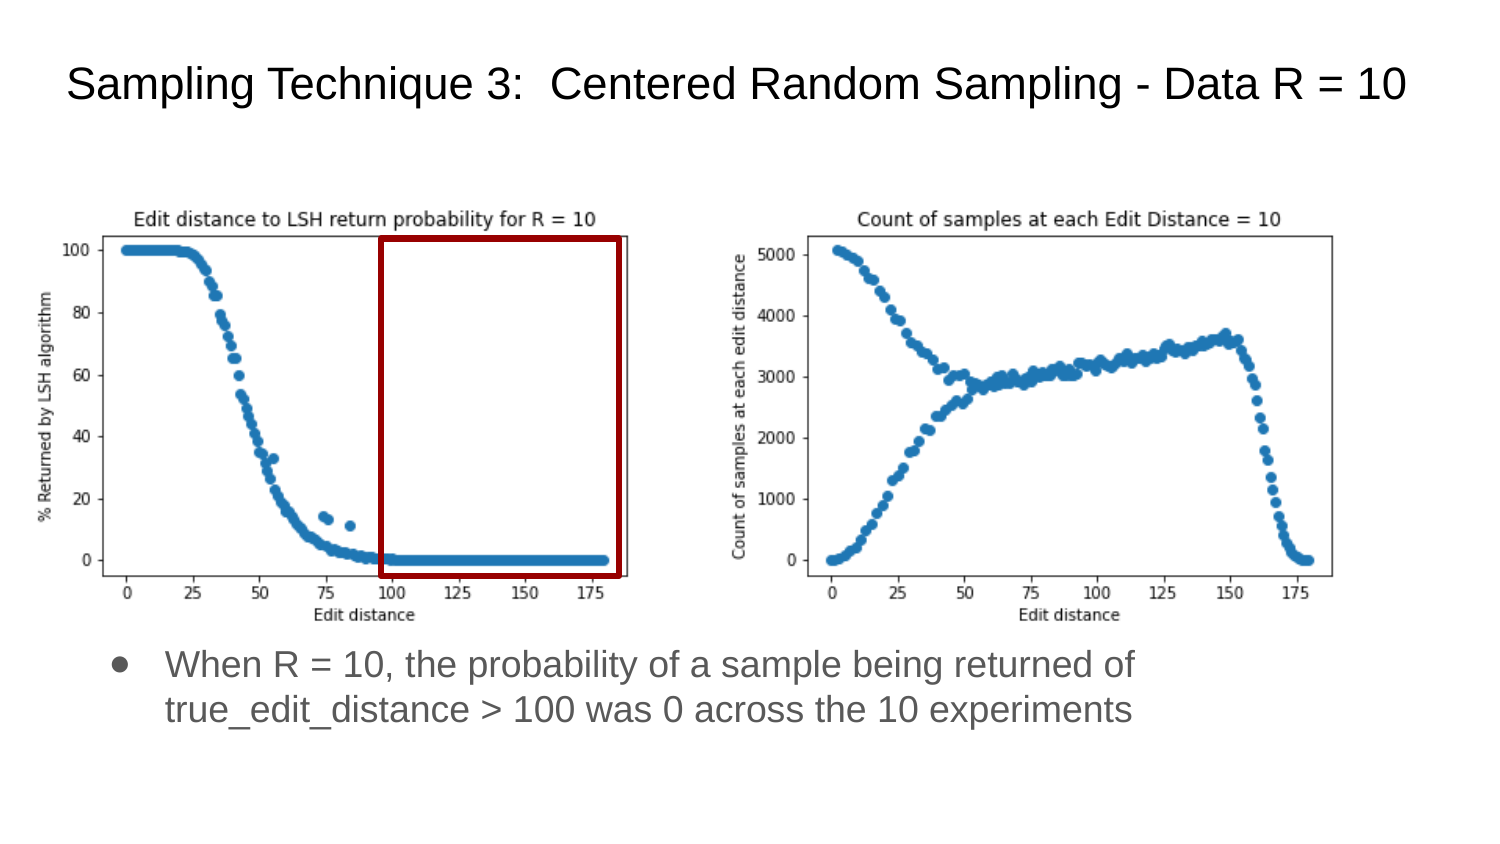

# Sampling Technique 3: Centered Random Sampling - Data R = 10
When R = 10, the probability of a sample being returned of true_edit_distance > 100 was 0 across the 10 experiments